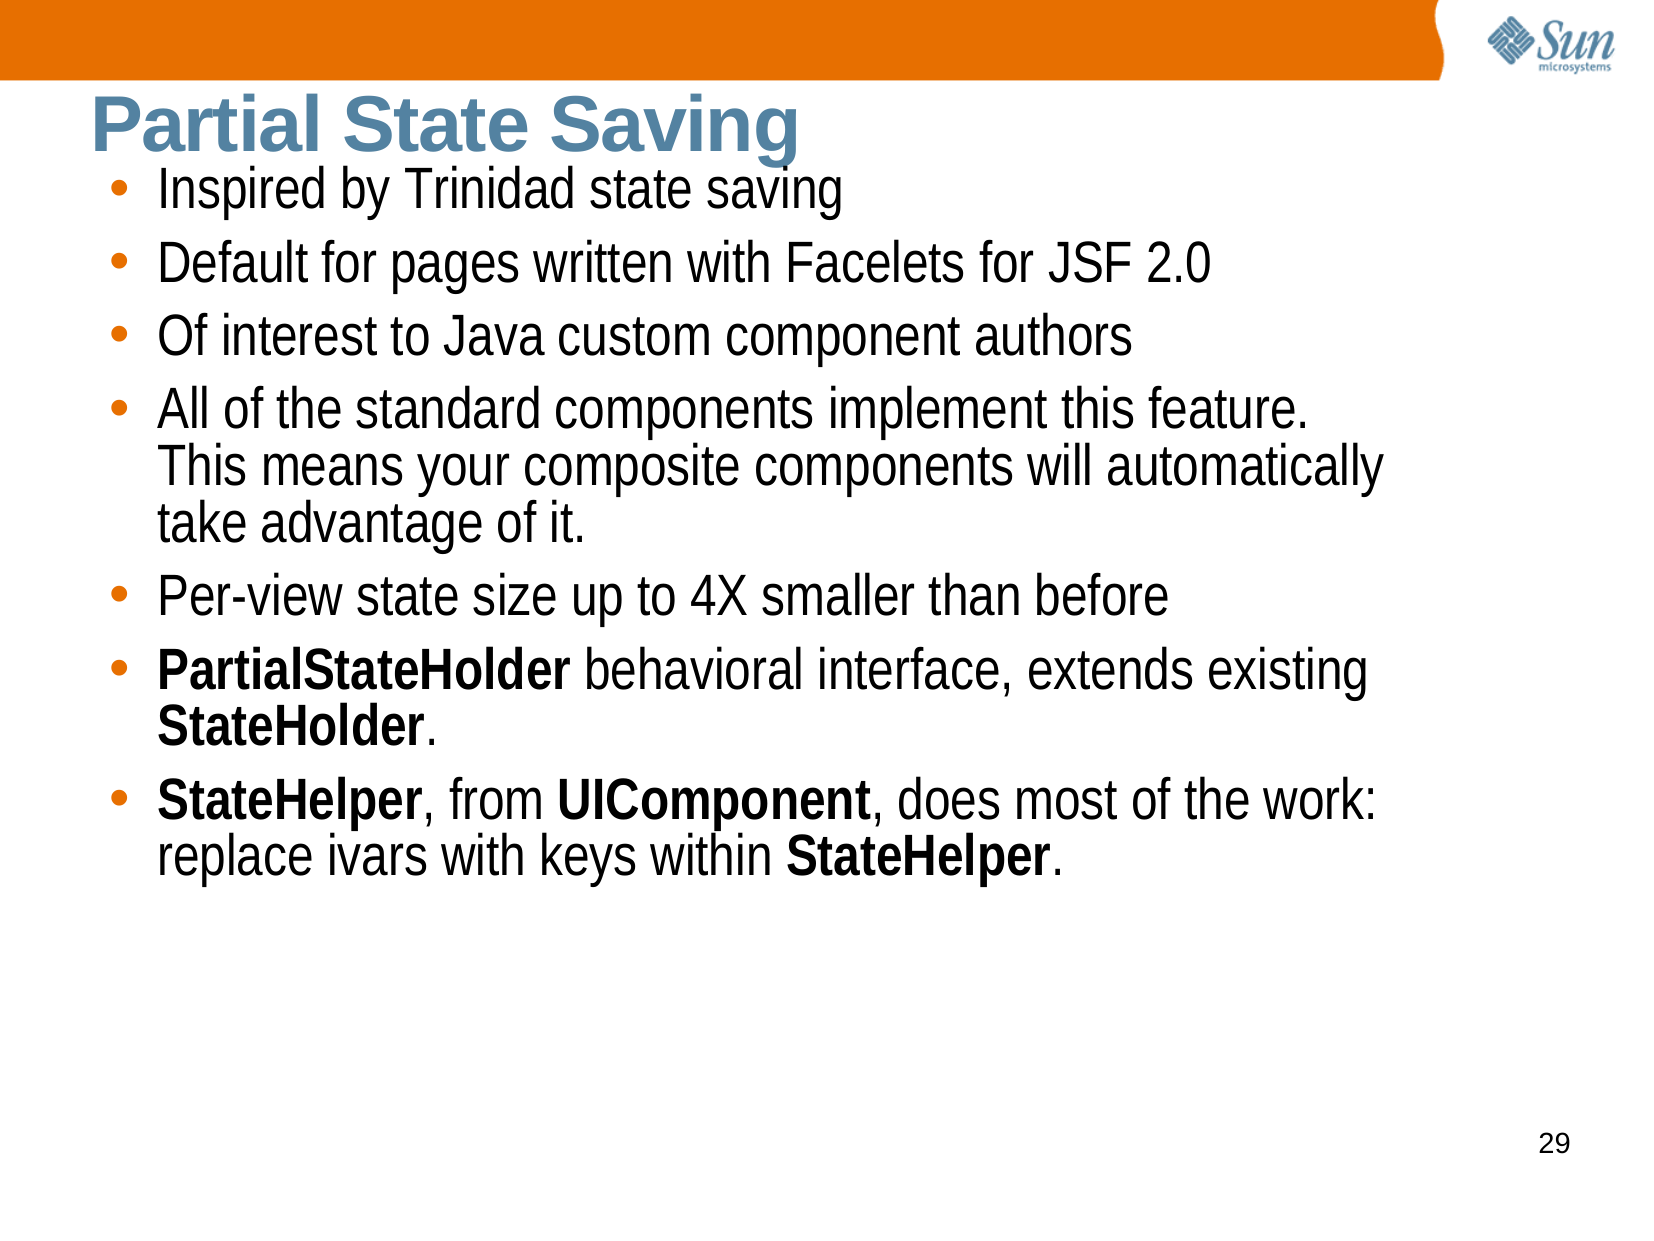

# Partial State Saving
Inspired by Trinidad state saving
Default for pages written with Facelets for JSF 2.0
Of interest to Java custom component authors
All of the standard components implement this feature. This means your composite components will automatically take advantage of it.
Per-view state size up to 4X smaller than before
PartialStateHolder behavioral interface, extends existing StateHolder.
StateHelper, from UIComponent, does most of the work: replace ivars with keys within StateHelper.
29